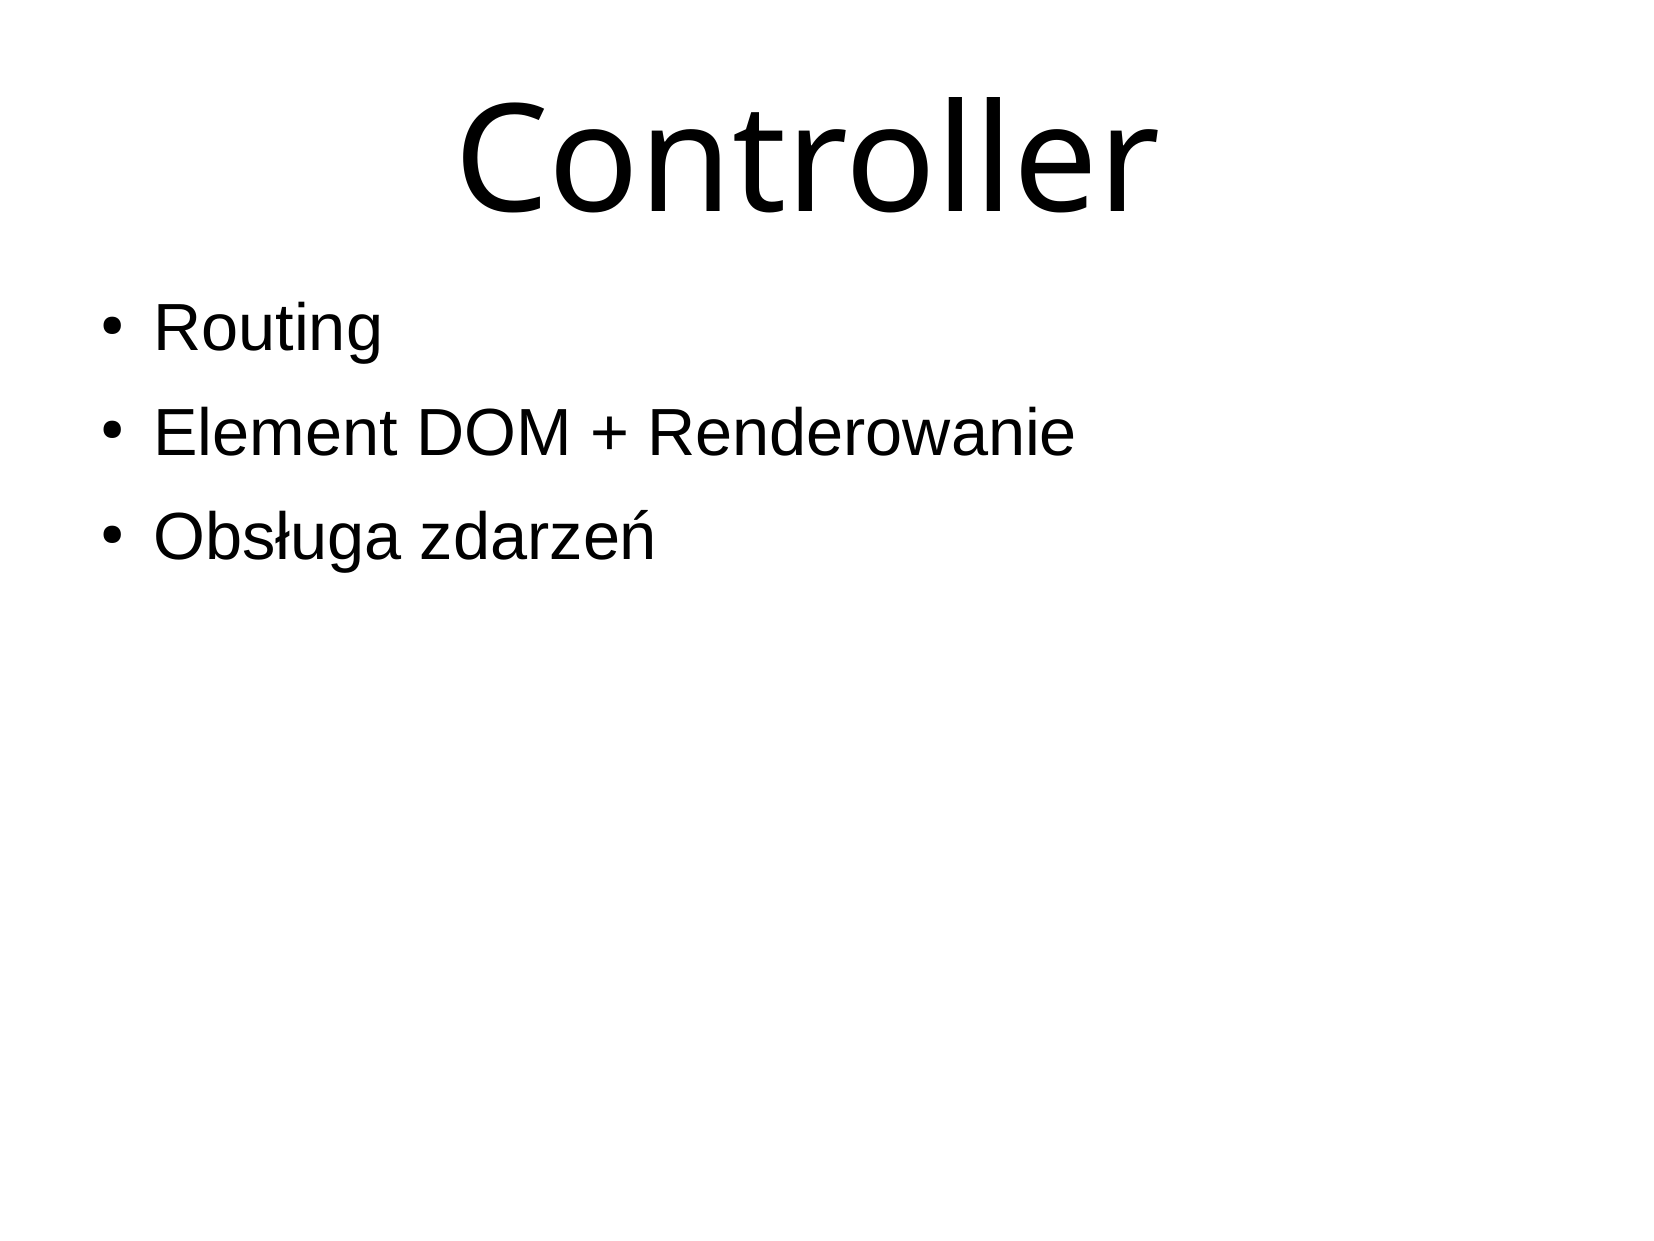

# Controller
Routing
Element DOM + Renderowanie
Obsługa zdarzeń